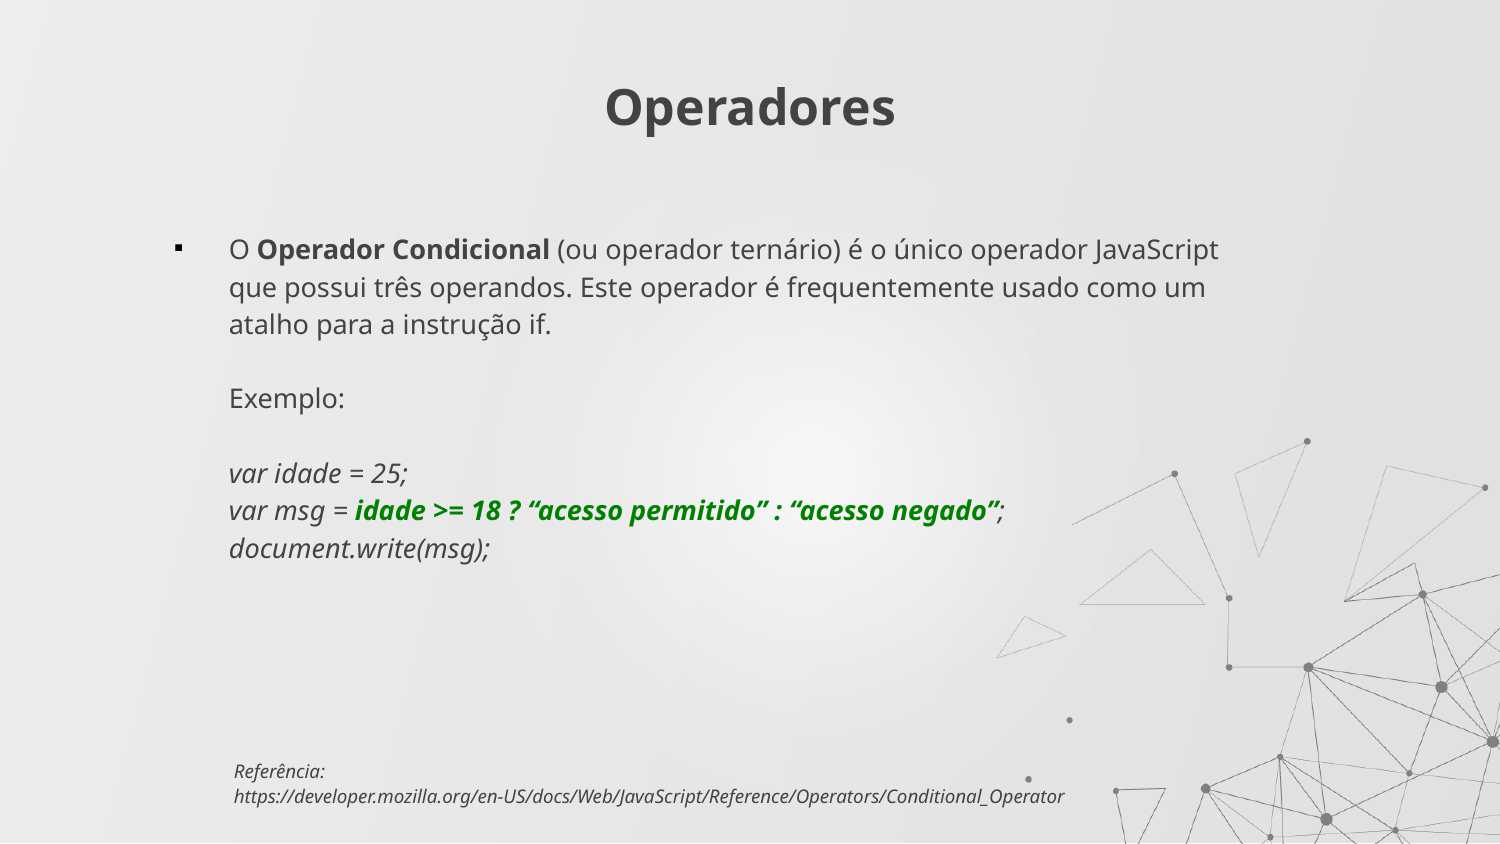

Operadores
# O Operador Condicional (ou operador ternário) é o único operador JavaScript que possui três operandos. Este operador é frequentemente usado como um atalho para a instrução if.
Exemplo:
var idade = 25;
var msg = idade >= 18 ? “acesso permitido” : “acesso negado”;
document.write(msg);
Referência:
https://developer.mozilla.org/en-US/docs/Web/JavaScript/Reference/Operators/Conditional_Operator